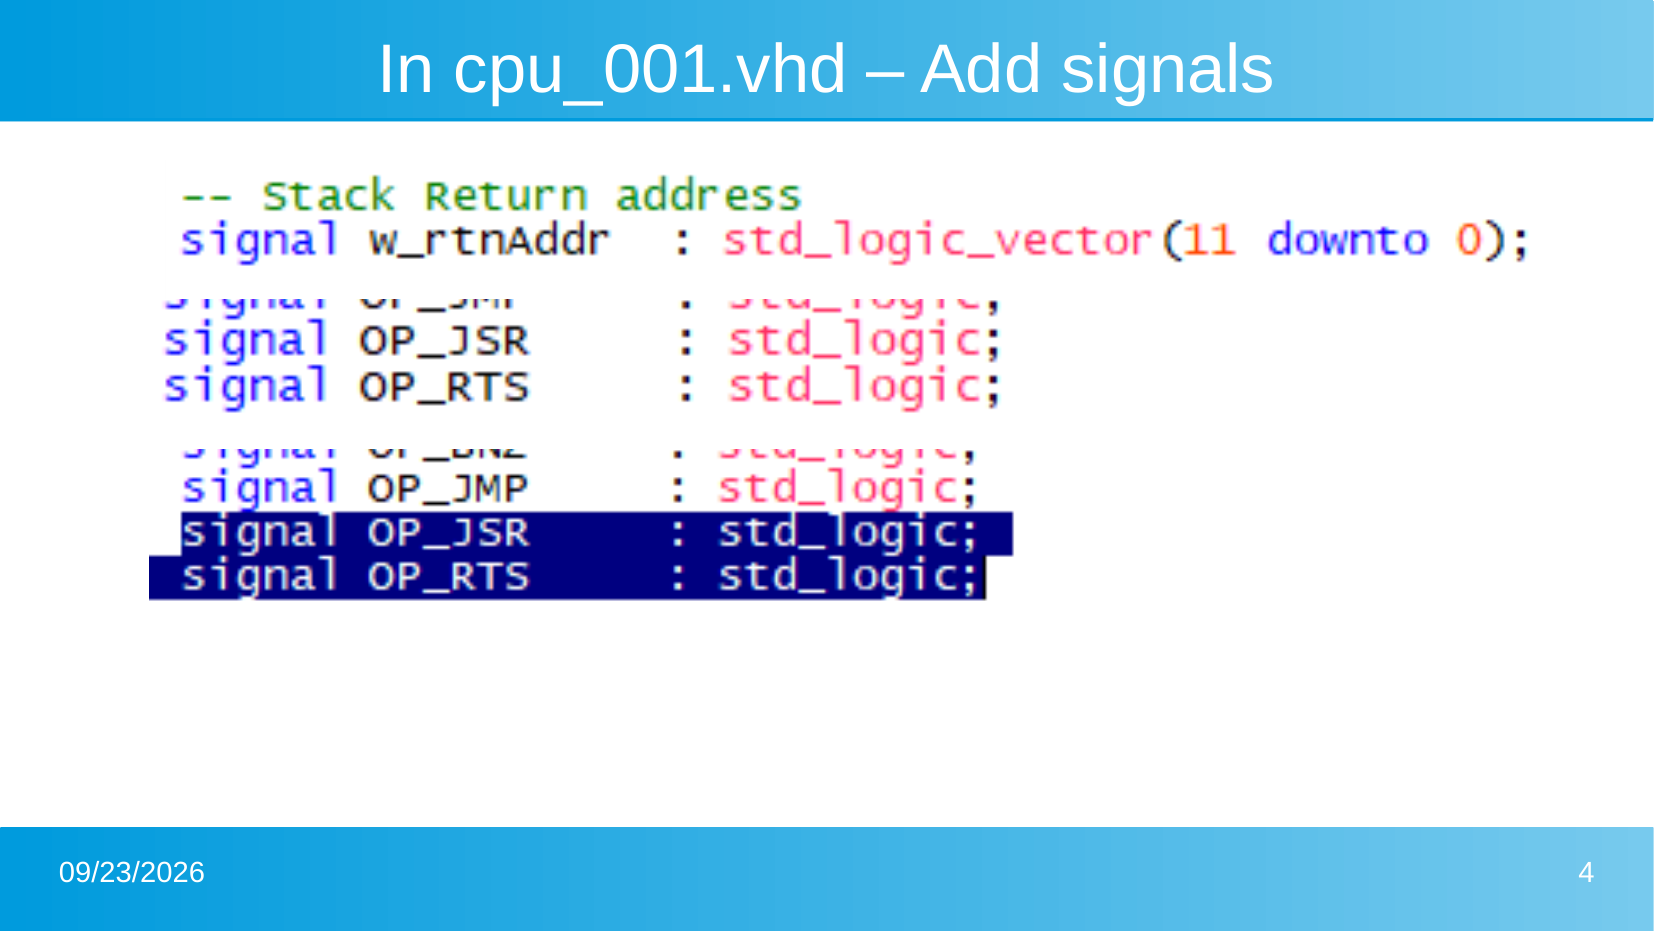

# In cpu_001.vhd – Add signals
4